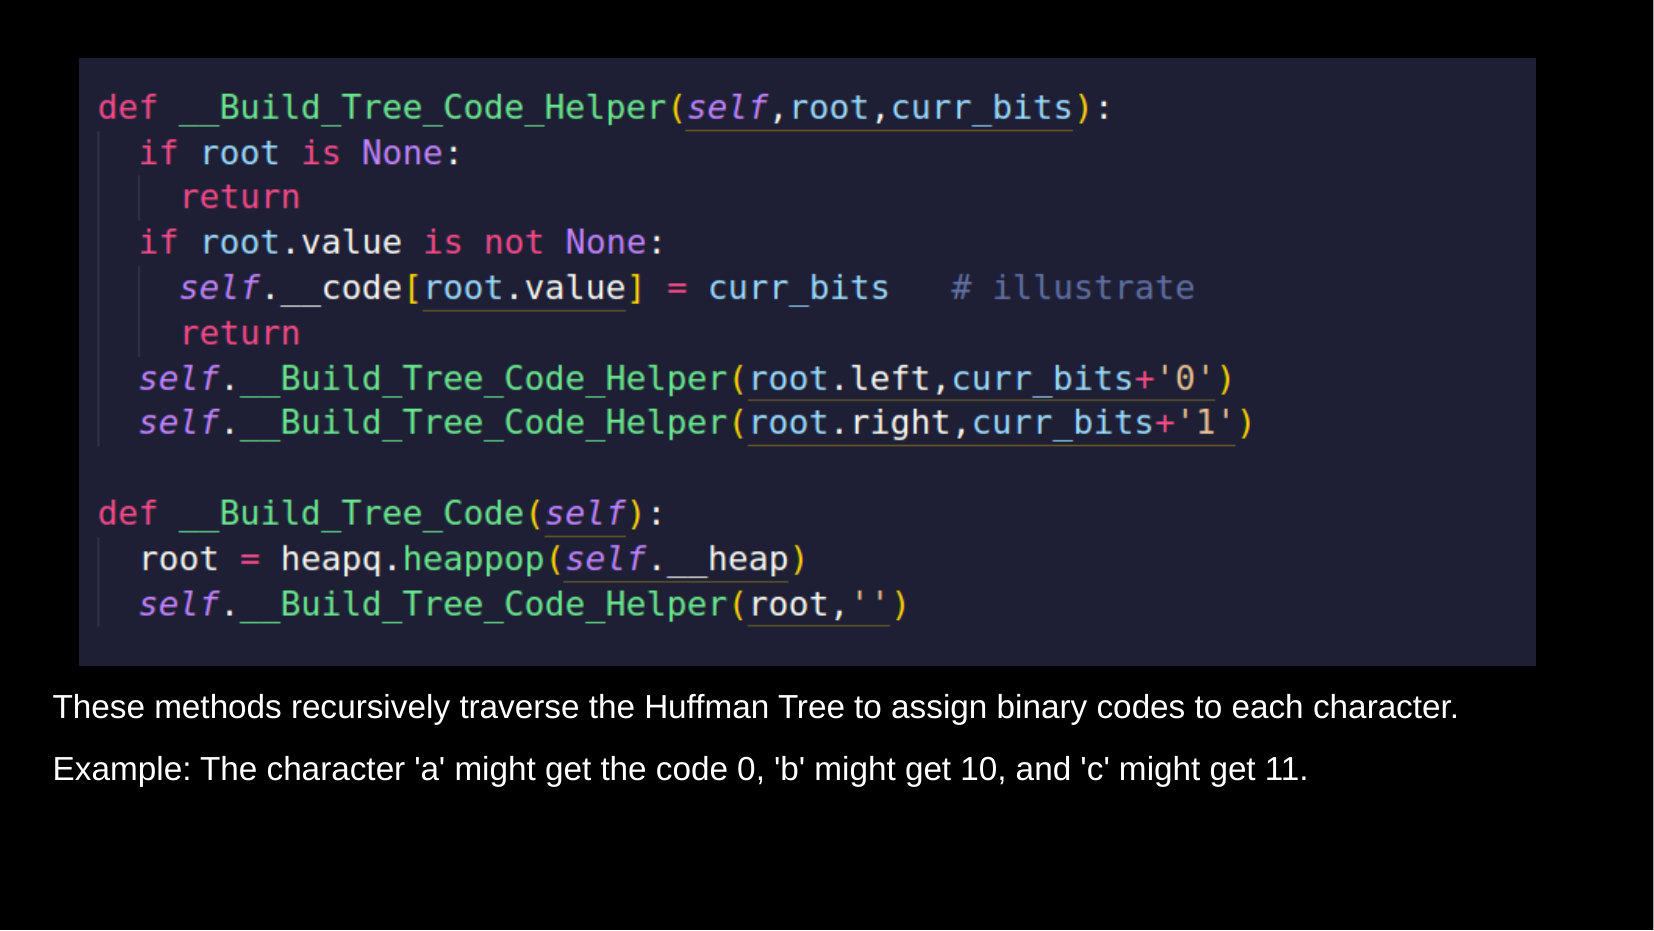

These methods recursively traverse the Huffman Tree to assign binary codes to each character.
Example: The character 'a' might get the code 0, 'b' might get 10, and 'c' might get 11.